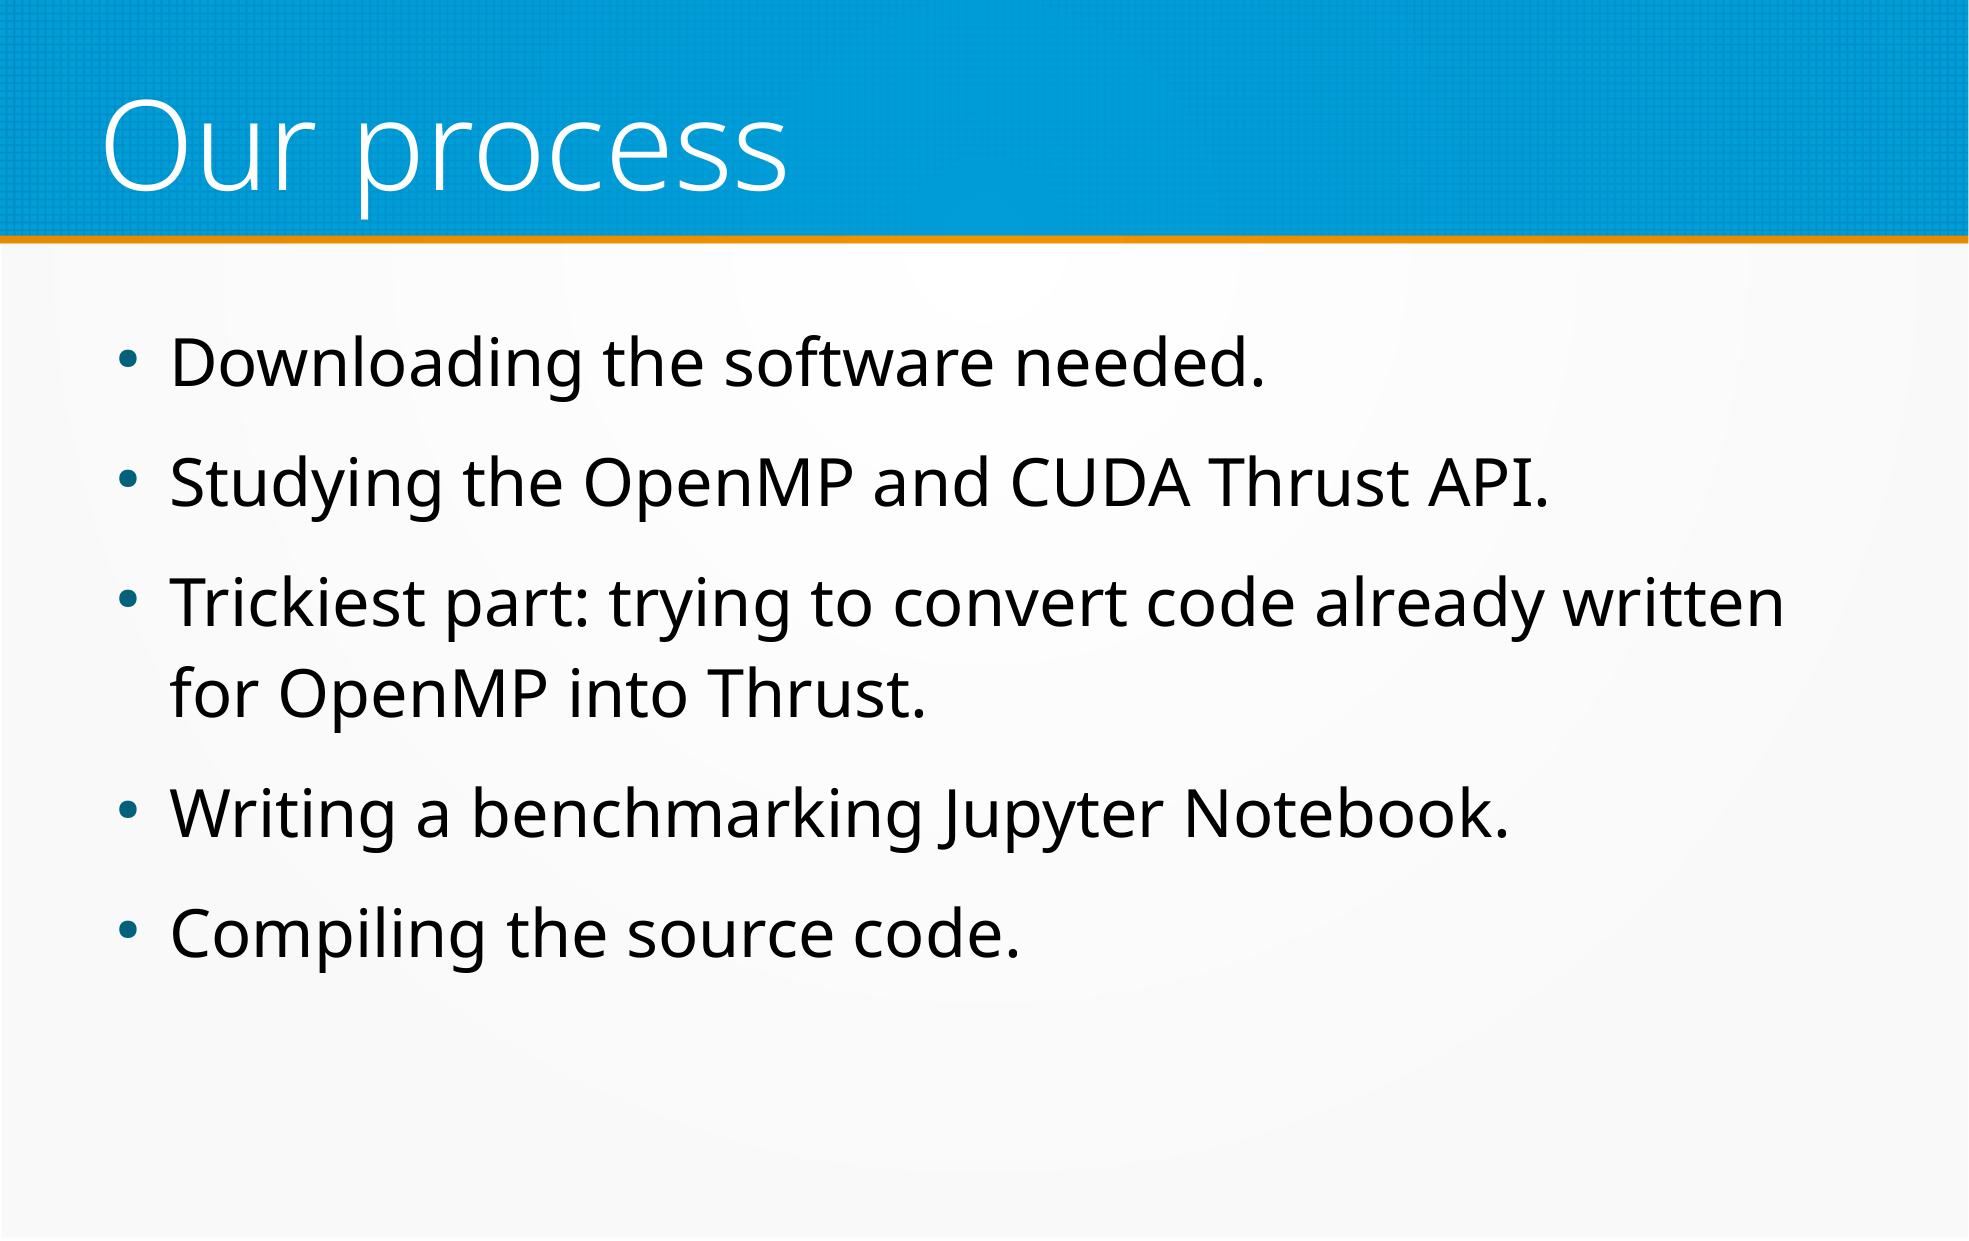

# Our process
Downloading the software needed.
Studying the OpenMP and CUDA Thrust API.
Trickiest part: trying to convert code already written for OpenMP into Thrust.
Writing a benchmarking Jupyter Notebook.
Compiling the source code.